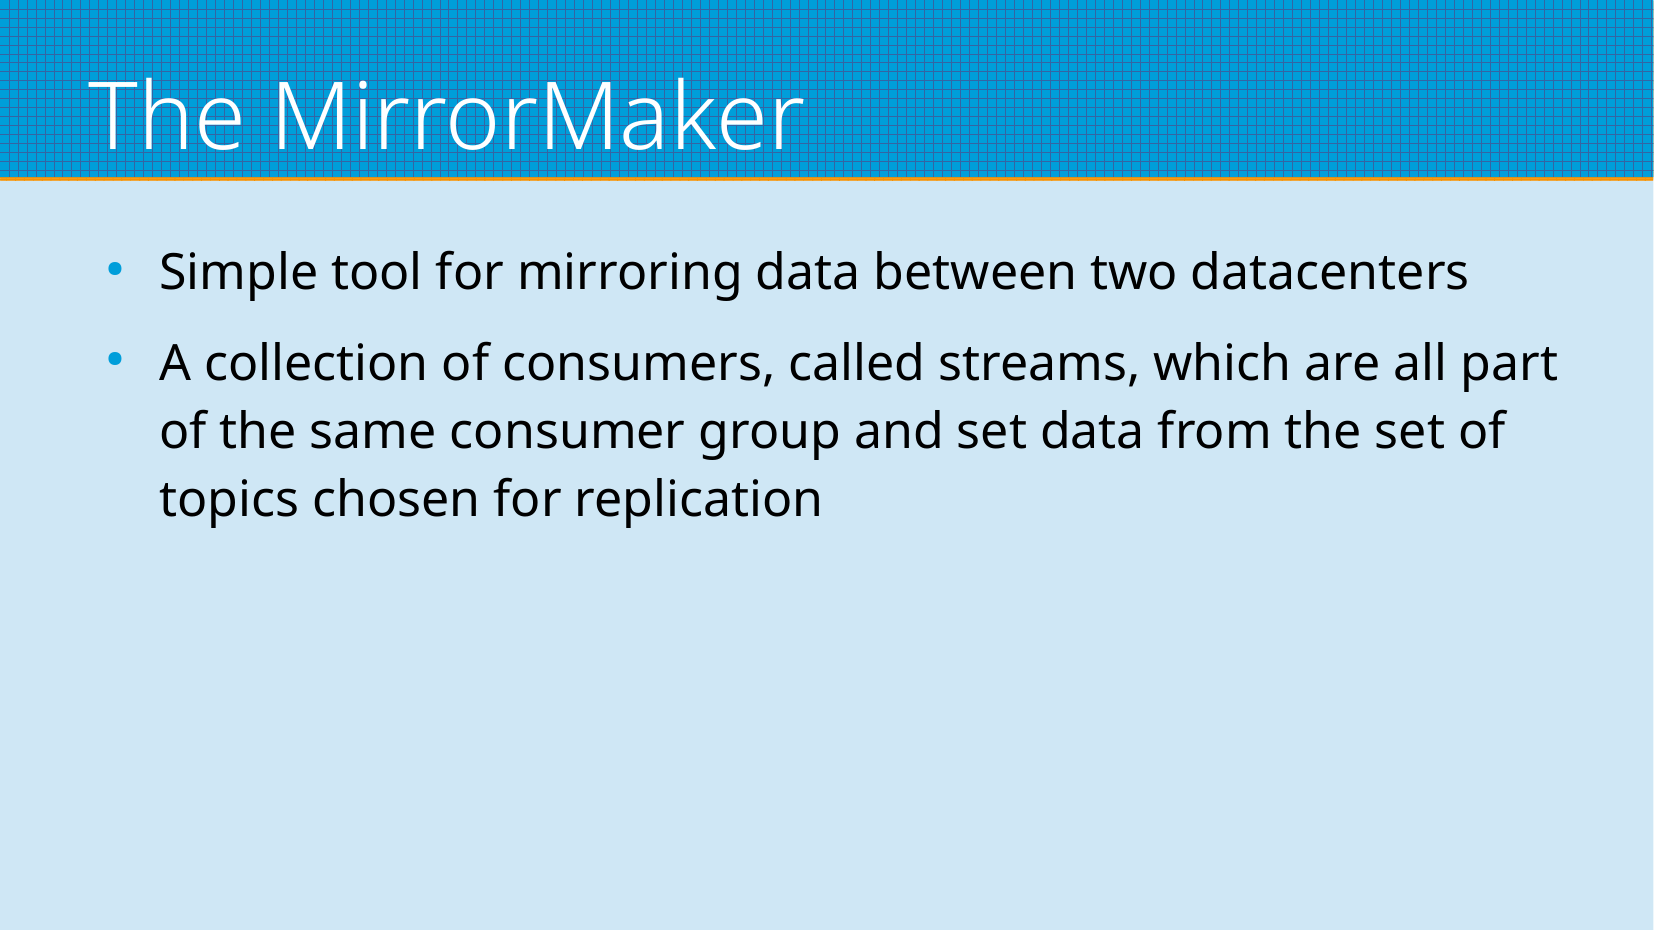

# The MirrorMaker
Simple tool for mirroring data between two datacenters
A collection of consumers, called streams, which are all part of the same consumer group and set data from the set of topics chosen for replication